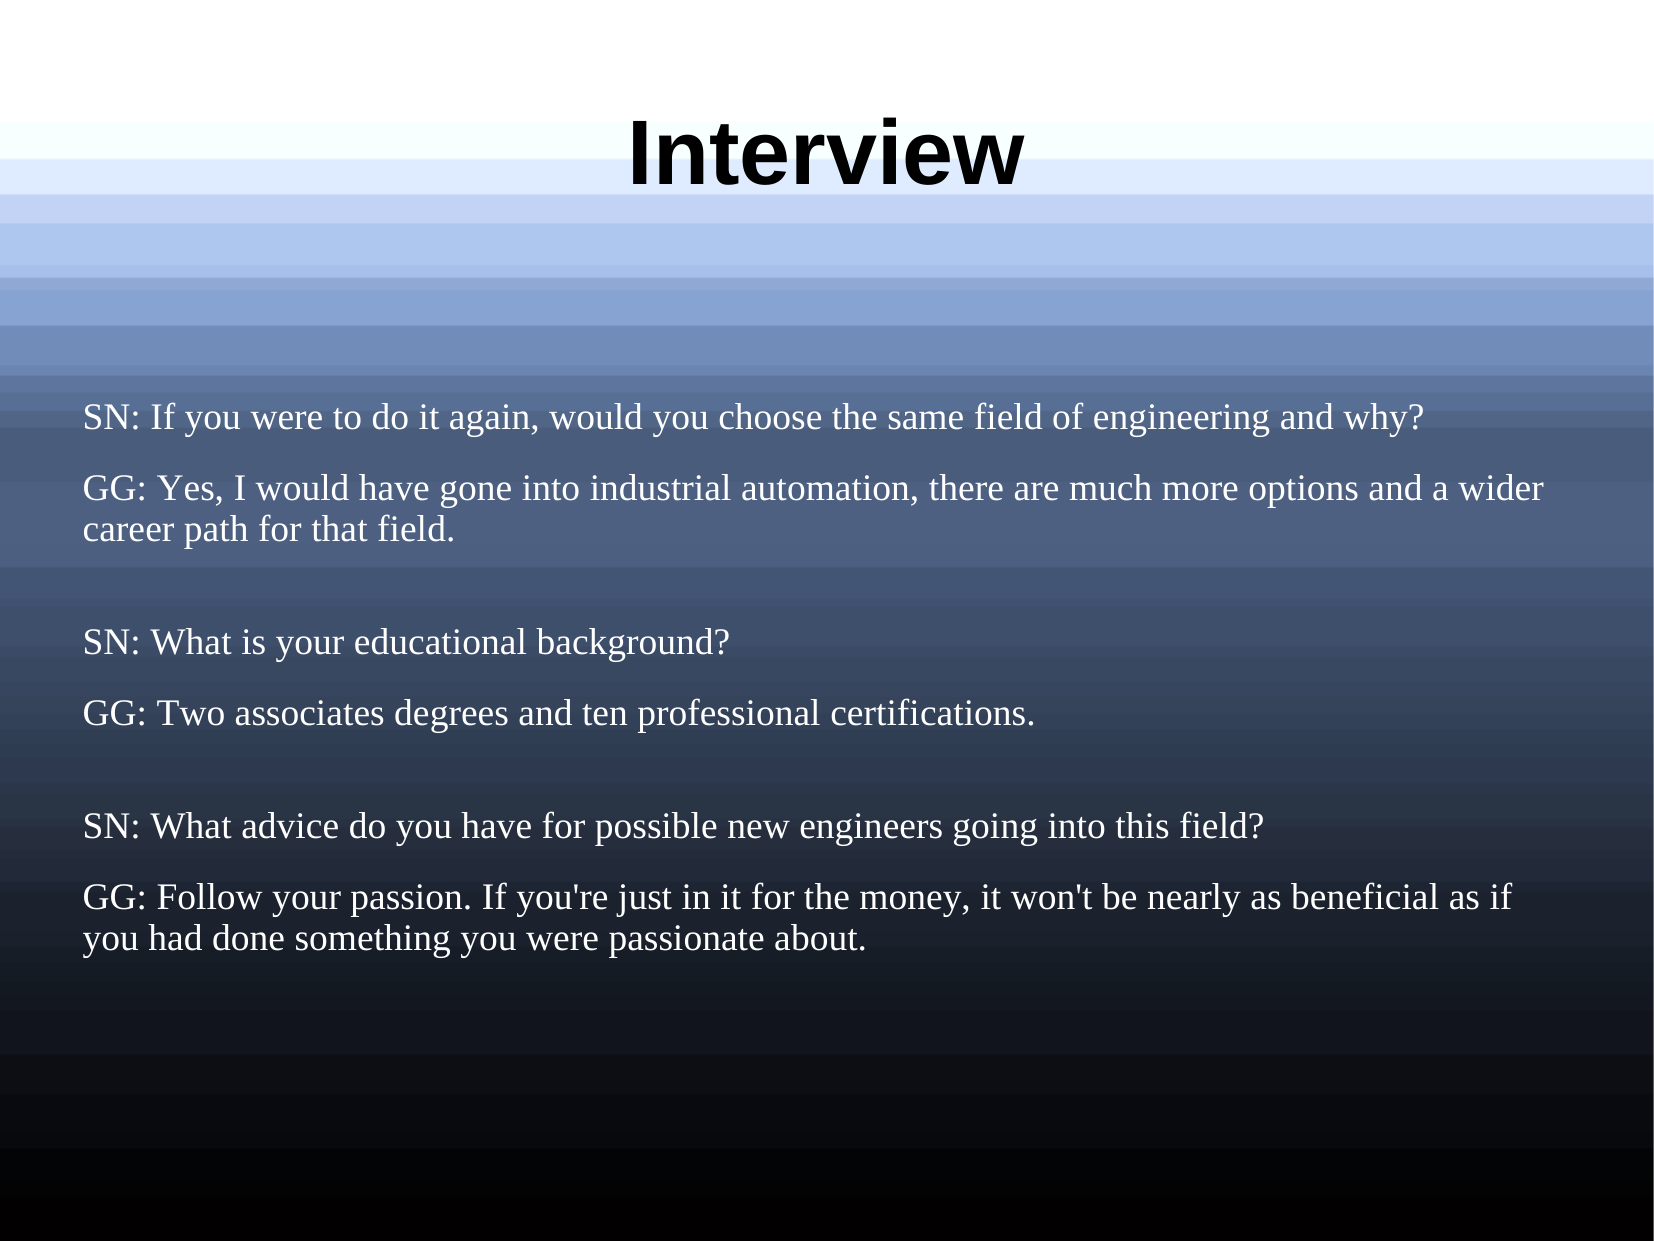

# Interview
SN: If you were to do it again, would you choose the same field of engineering and why?
GG: Yes, I would have gone into industrial automation, there are much more options and a wider career path for that field.
SN: What is your educational background?
GG: Two associates degrees and ten professional certifications.
SN: What advice do you have for possible new engineers going into this field?
GG: Follow your passion. If you're just in it for the money, it won't be nearly as beneficial as if you had done something you were passionate about.